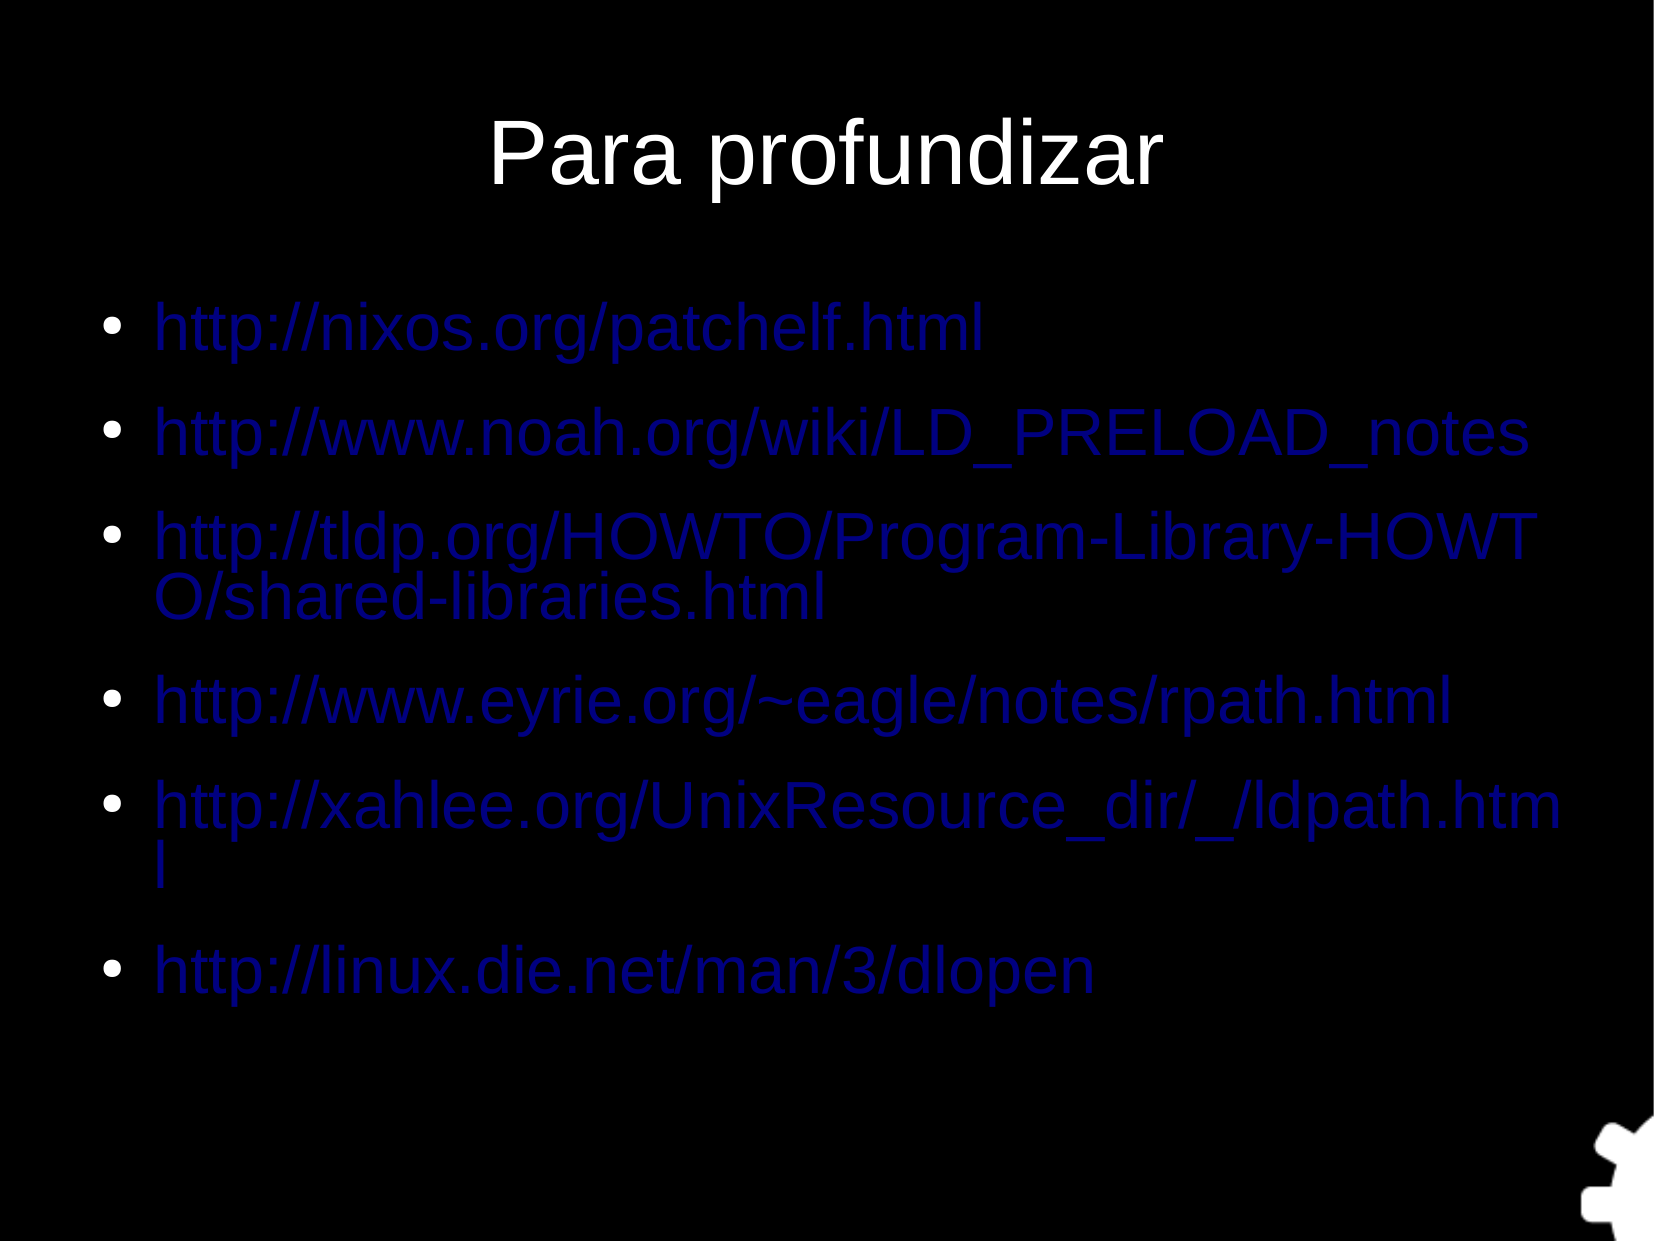

# Para profundizar
http://nixos.org/patchelf.html
http://www.noah.org/wiki/LD_PRELOAD_notes
http://tldp.org/HOWTO/Program-Library-HOWTO/shared-libraries.html
http://www.eyrie.org/~eagle/notes/rpath.html
http://xahlee.org/UnixResource_dir/_/ldpath.html
http://linux.die.net/man/3/dlopen